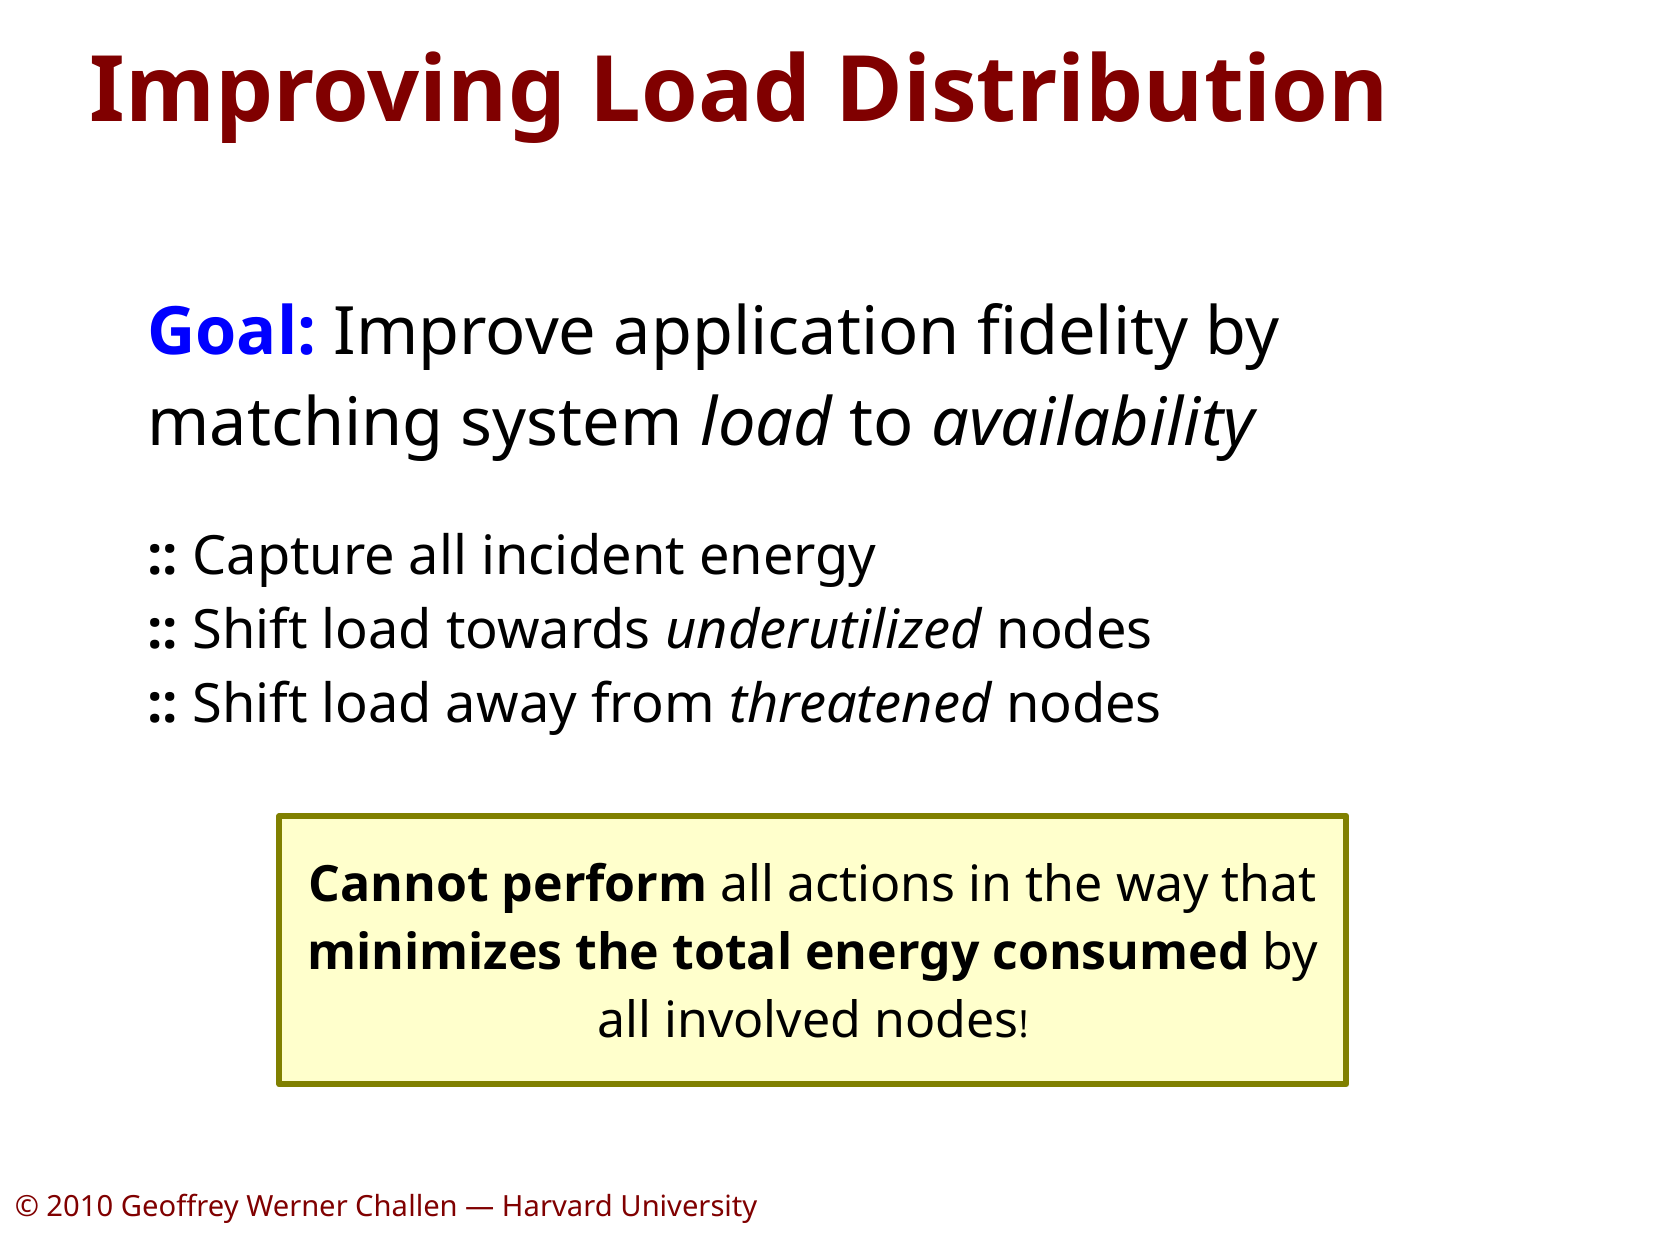

# Improving Load Distribution
Goal: Improve application fidelity by matching system load to availability
:: Capture all incident energy
:: Shift load towards underutilized nodes
:: Shift load away from threatened nodes
Cannot perform all actions in the way that minimizes the total energy consumed by all involved nodes!